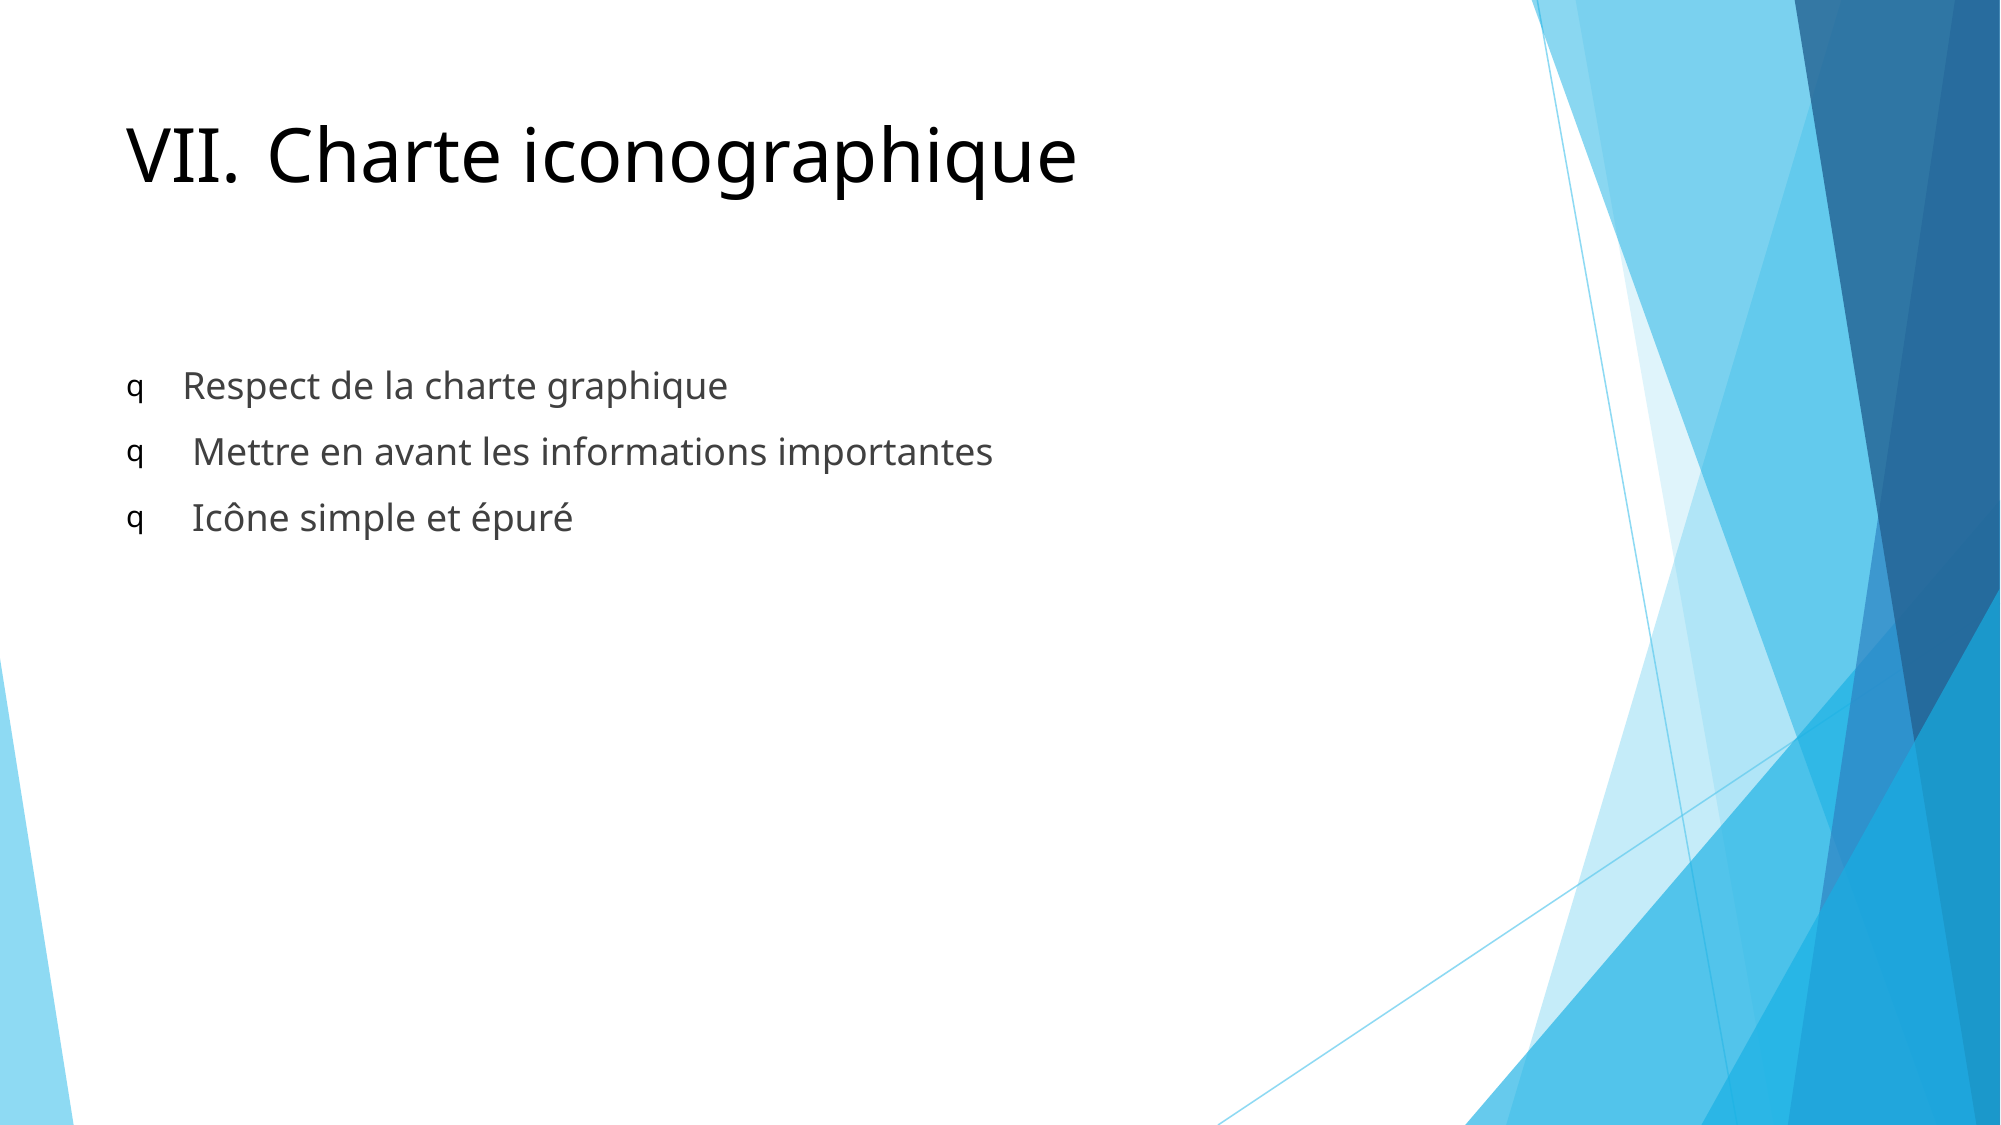

# Charte iconographique
Respect de la charte graphique
 Mettre en avant les informations importantes
 Icône simple et épuré